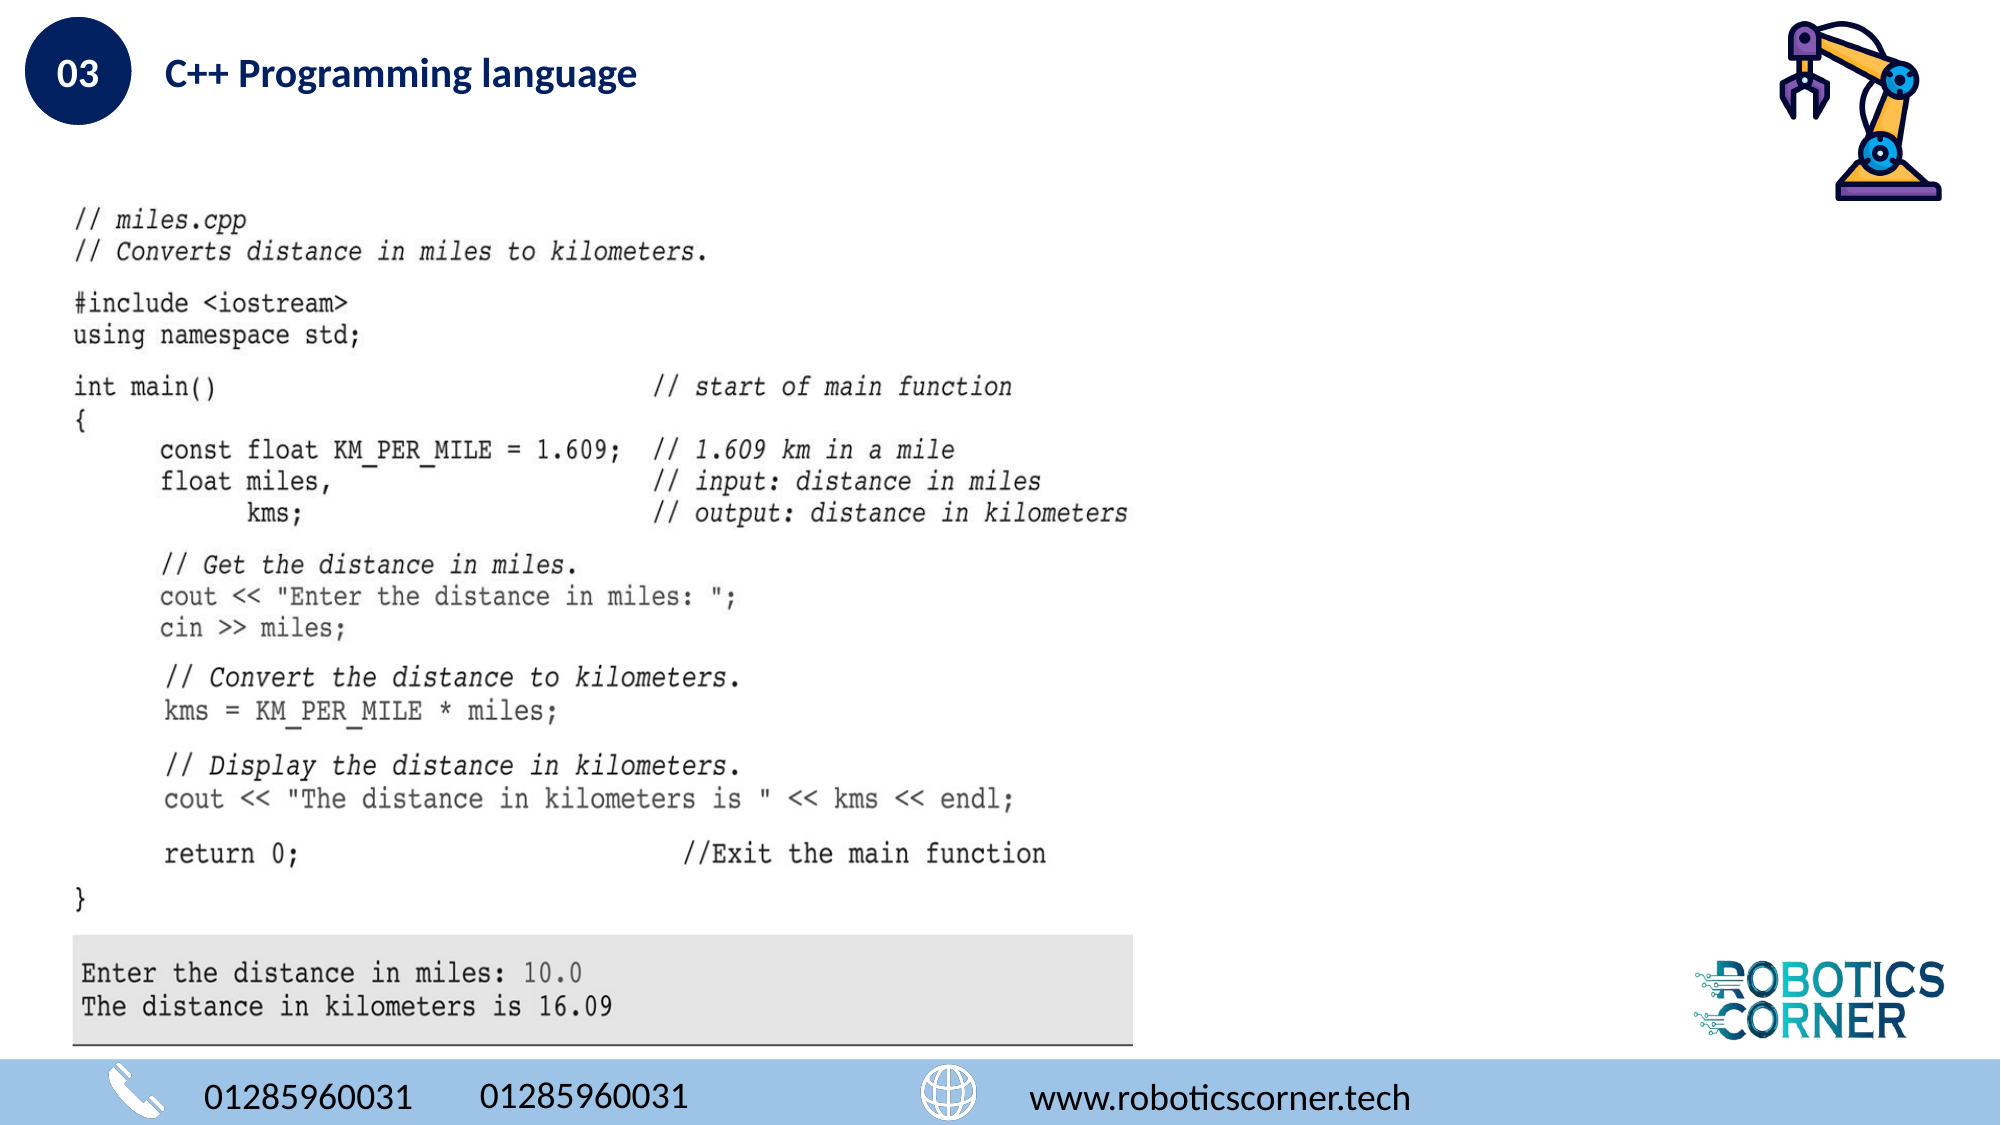

03
C++ Programming language
01285960031
01285960031
www.roboticscorner.tech